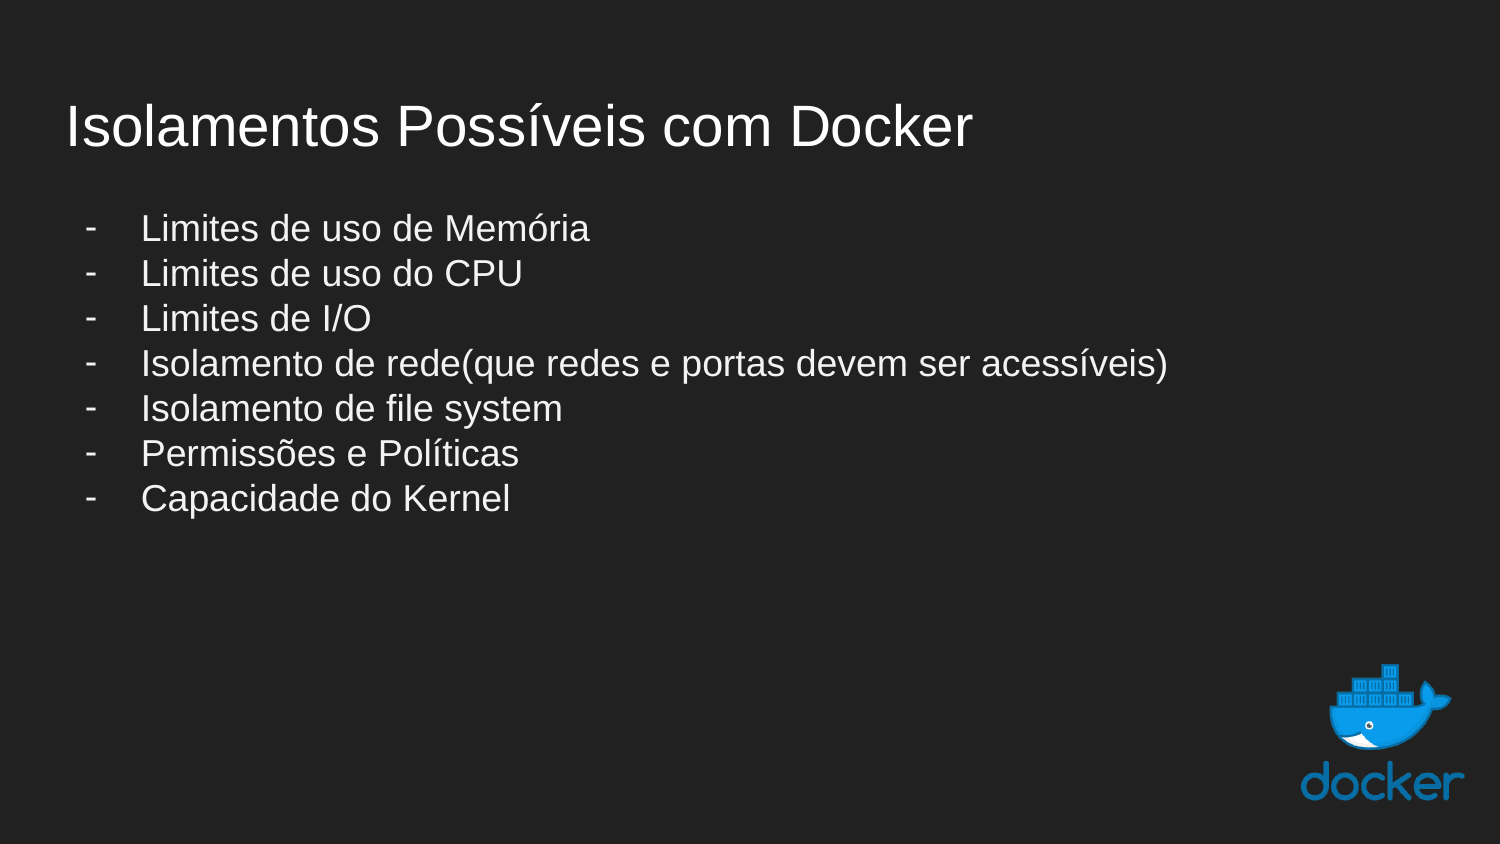

Isolamentos Possíveis com Docker
Limites de uso de Memória
Limites de uso do CPU
Limites de I/O
Isolamento de rede(que redes e portas devem ser acessíveis)
Isolamento de file system
Permissões e Políticas
Capacidade do Kernel